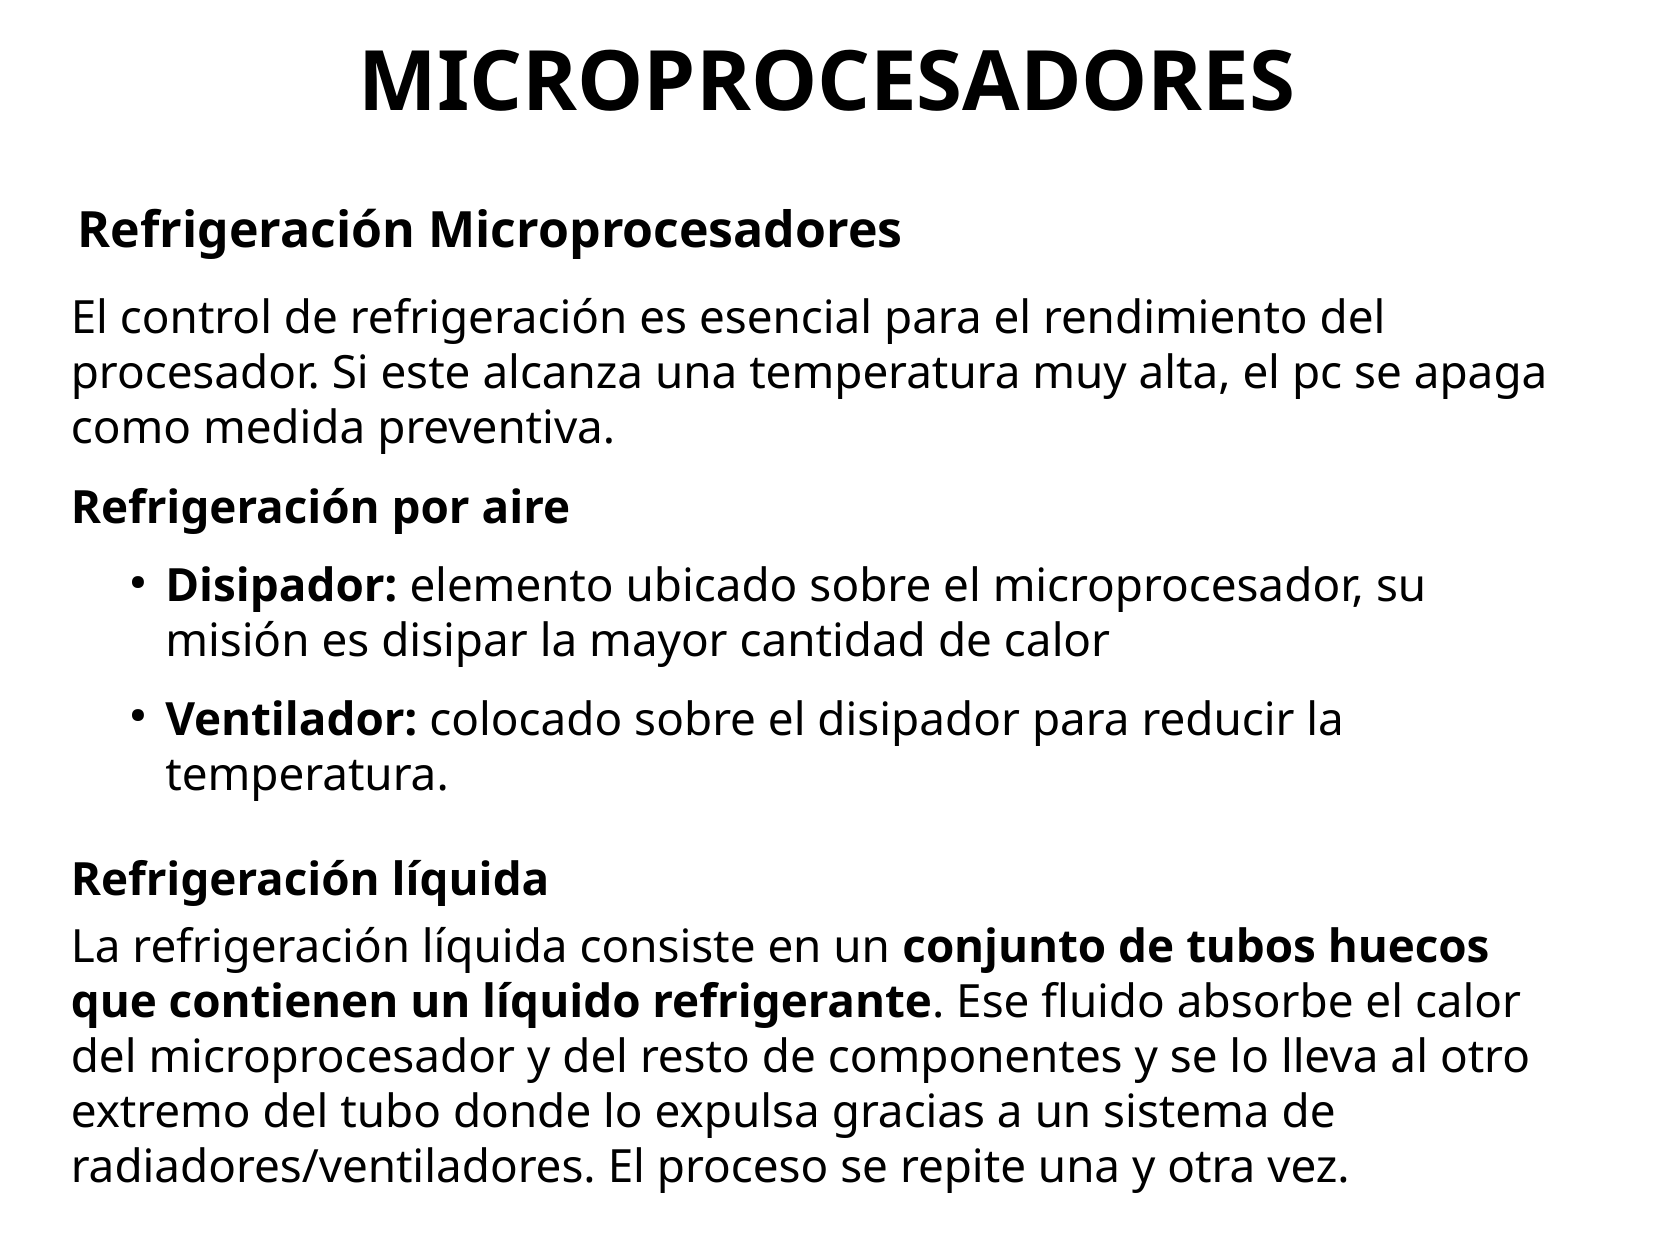

MICROPROCESADORES
# Refrigeración Microprocesadores
El control de refrigeración es esencial para el rendimiento del procesador. Si este alcanza una temperatura muy alta, el pc se apaga como medida preventiva.
Refrigeración por aire
Disipador: elemento ubicado sobre el microprocesador, su misión es disipar la mayor cantidad de calor
Ventilador: colocado sobre el disipador para reducir la temperatura.
Refrigeración líquida
La refrigeración líquida consiste en un conjunto de tubos huecos que contienen un líquido refrigerante. Ese fluido absorbe el calor del microprocesador y del resto de componentes y se lo lleva al otro extremo del tubo donde lo expulsa gracias a un sistema de radiadores/ventiladores. El proceso se repite una y otra vez.